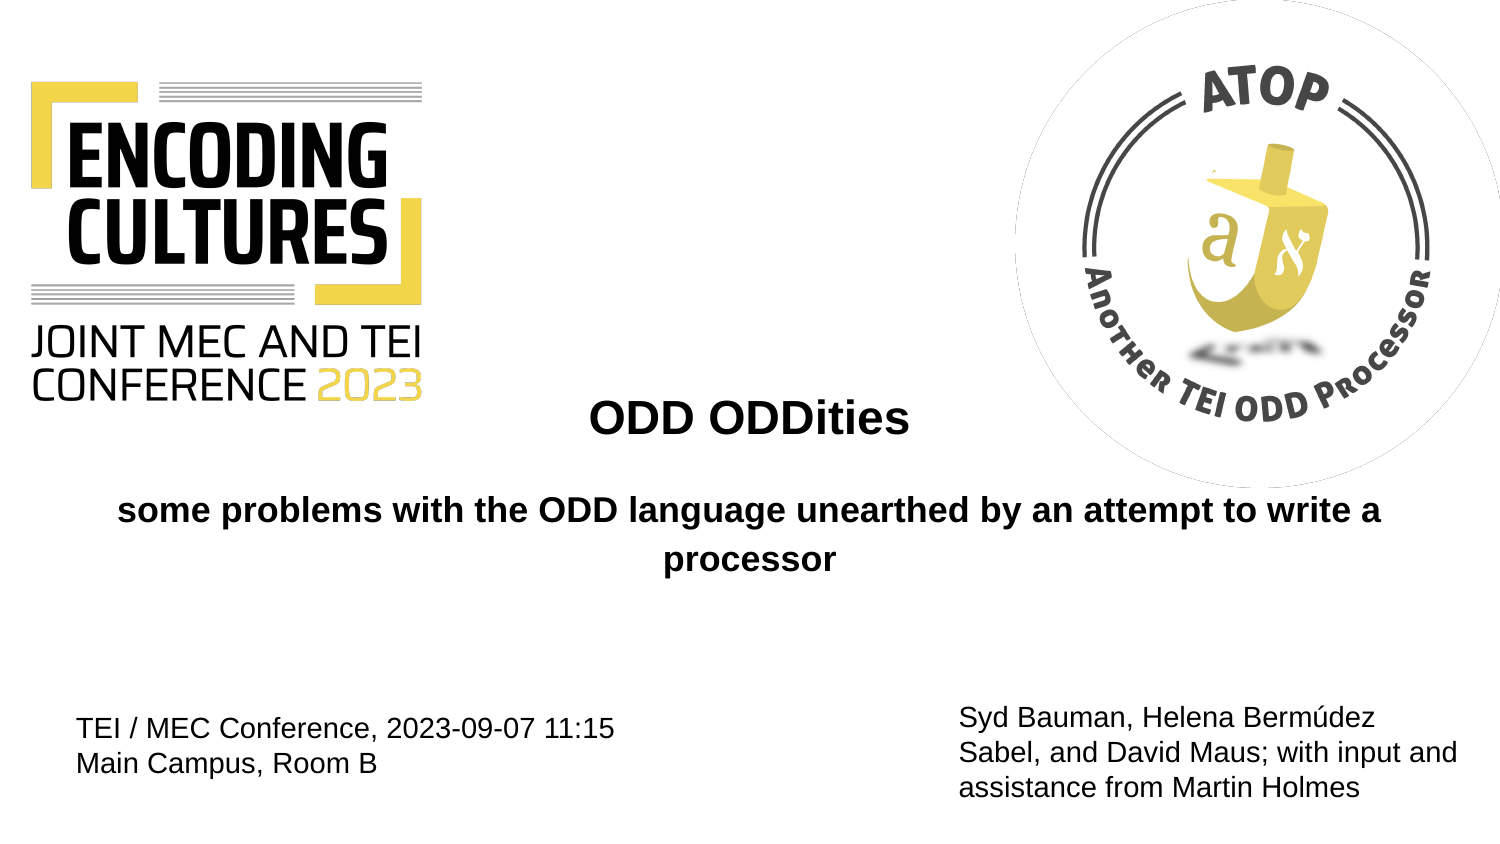

# ODD ODDities
some problems with the ODD language unearthed by an attempt to write a processor
Syd Bauman, Helena Bermúdez Sabel, and David Maus; with input and assistance from Martin Holmes
TEI / MEC Conference, 2023-09-07 11:15 Main Campus, Room B